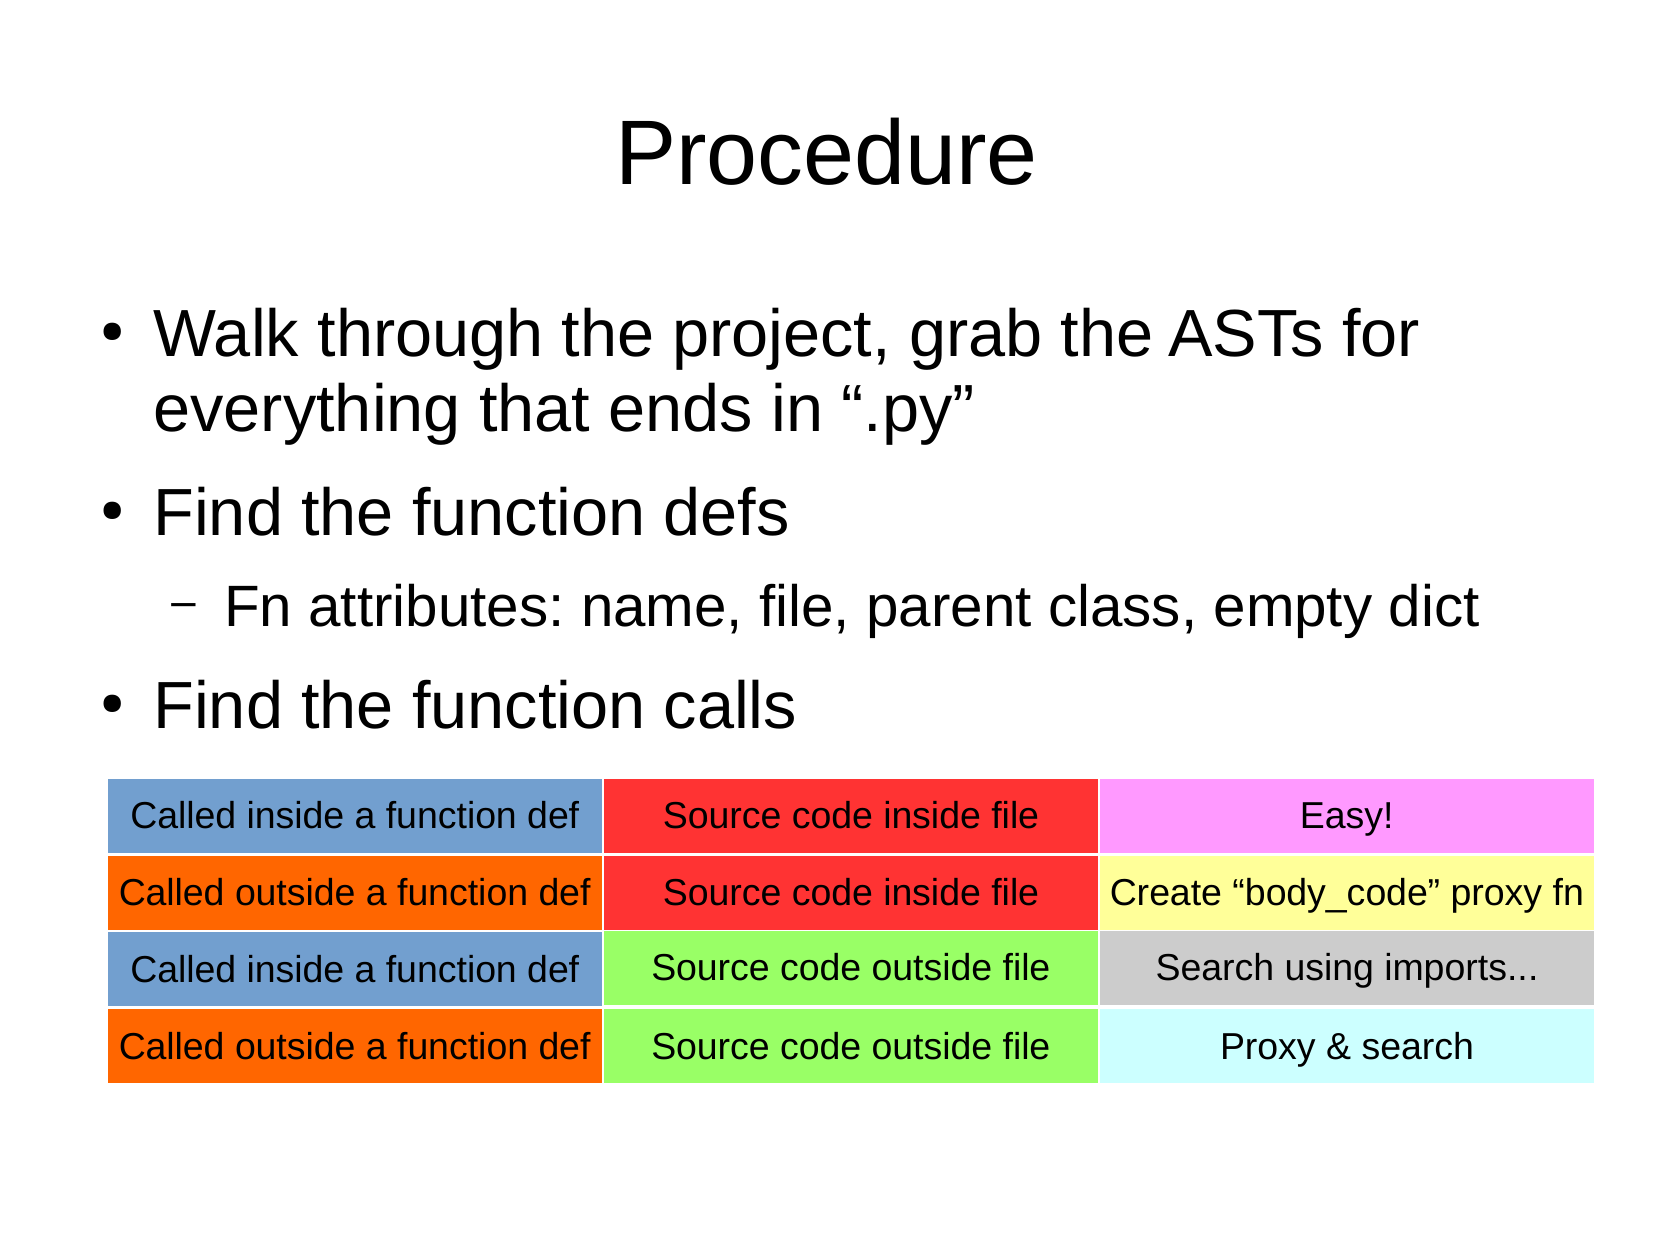

# Procedure
Walk through the project, grab the ASTs for everything that ends in “.py”
Find the function defs
Fn attributes: name, file, parent class, empty dict
Find the function calls
Called inside a function def
Source code inside file
Easy!
Called outside a function def
Source code inside file
Create “body_code” proxy fn
Source code outside file
Search using imports...
Called inside a function def
Called outside a function def
Source code outside file
Proxy & search